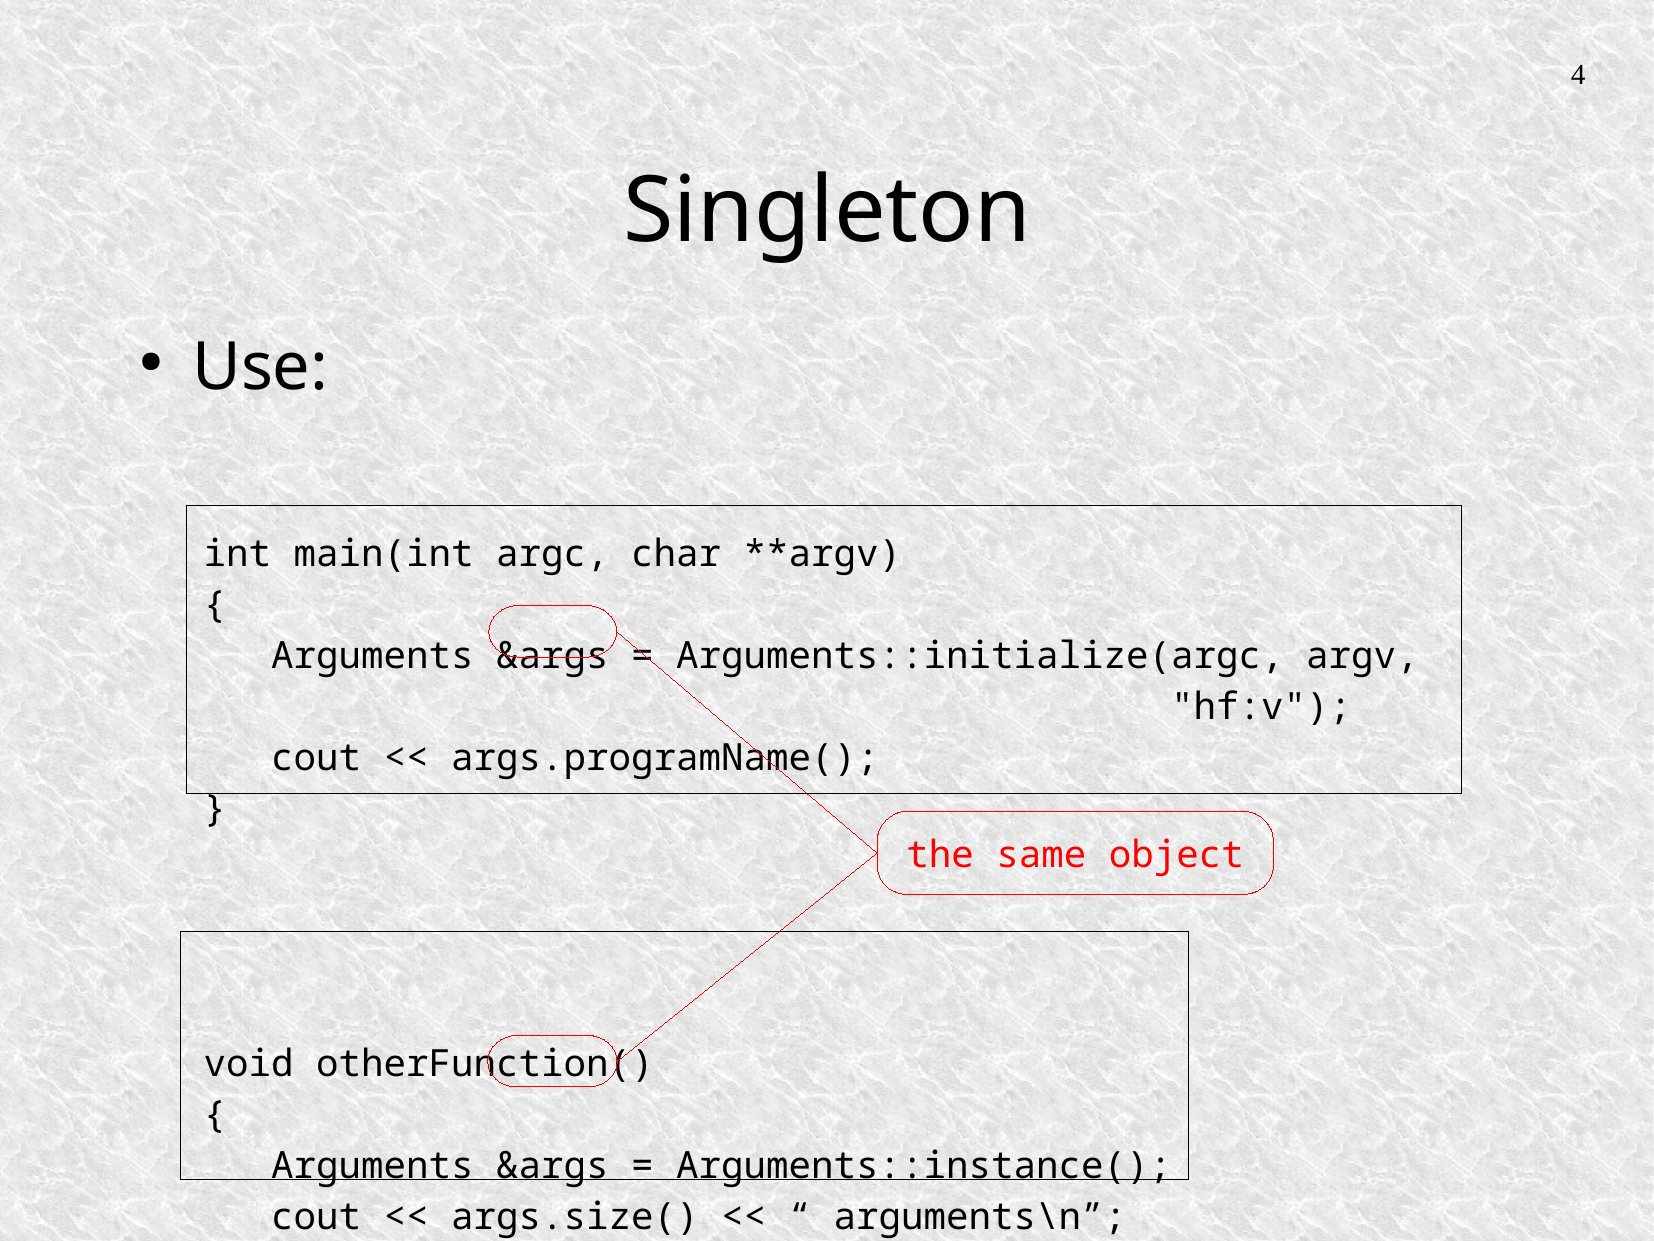

4
Singleton
# Use:
int main(int argc, char **argv)
{
 Arguments &args = Arguments::initialize(argc, argv,
 "hf:v");
 cout << args.programName();
}
void otherFunction()
{
 Arguments &args = Arguments::instance();
 cout << args.size() << “ arguments\n”;
}
the same object